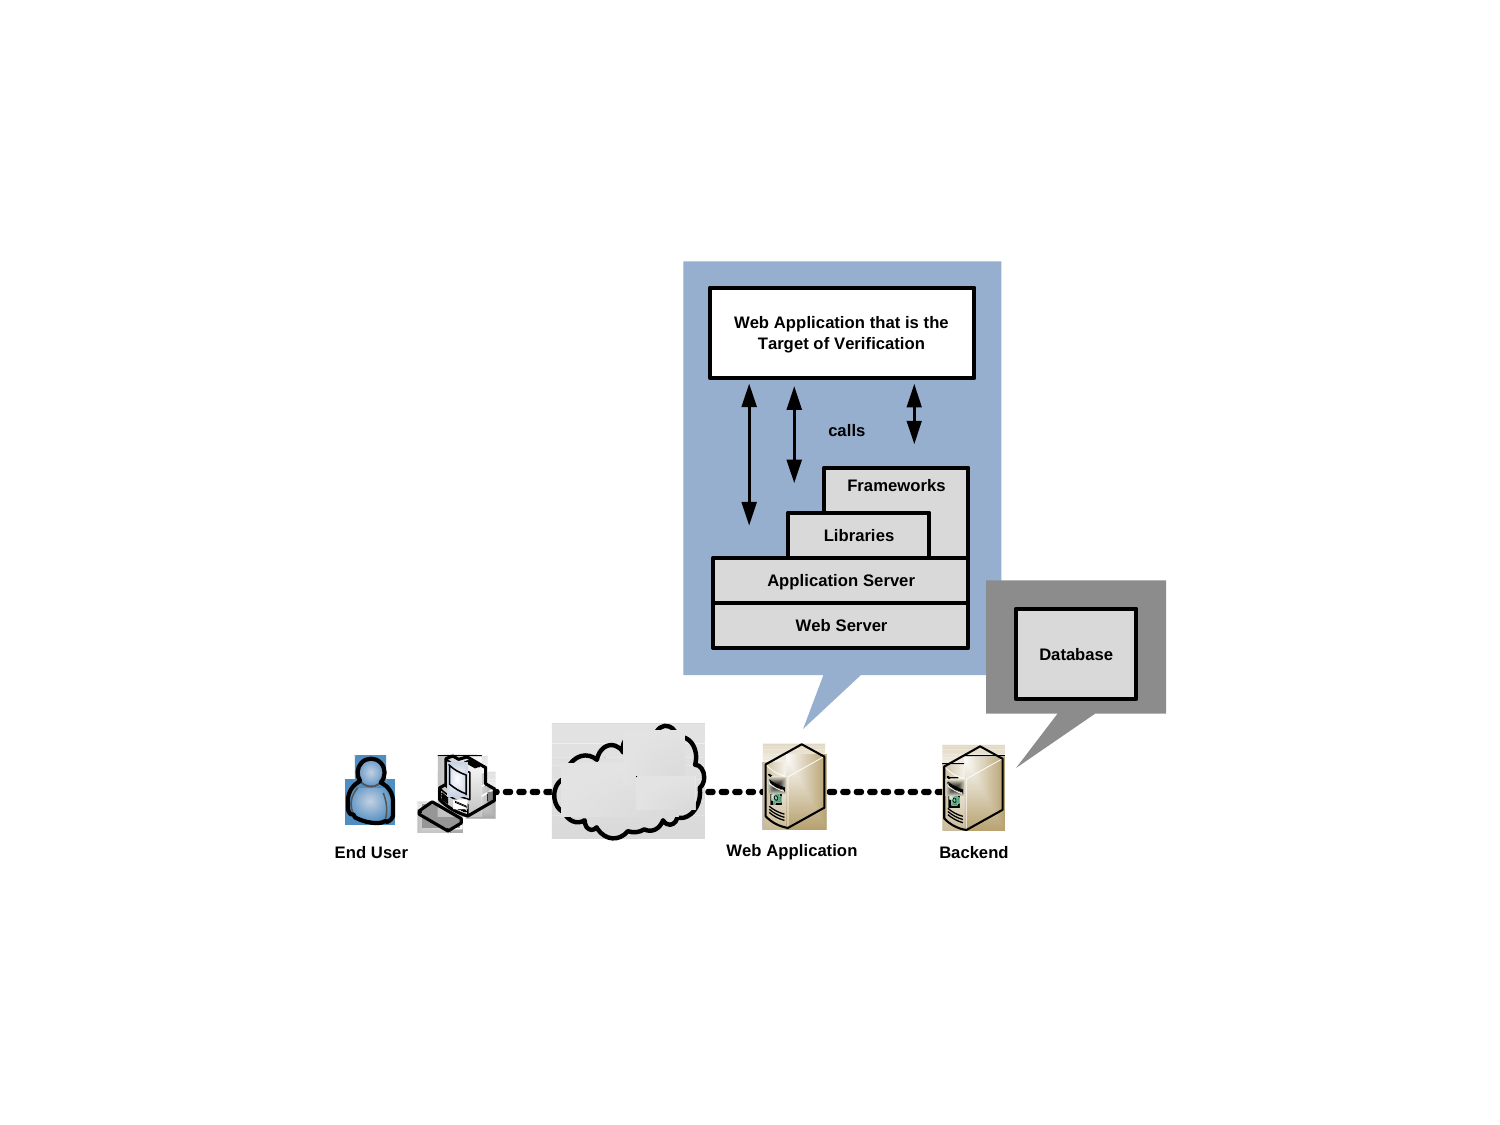

Web Application that is the
Target of Verification
Frameworks
Libraries
Web Application
End User
calls
Application Server
Web Server
Database
Backend